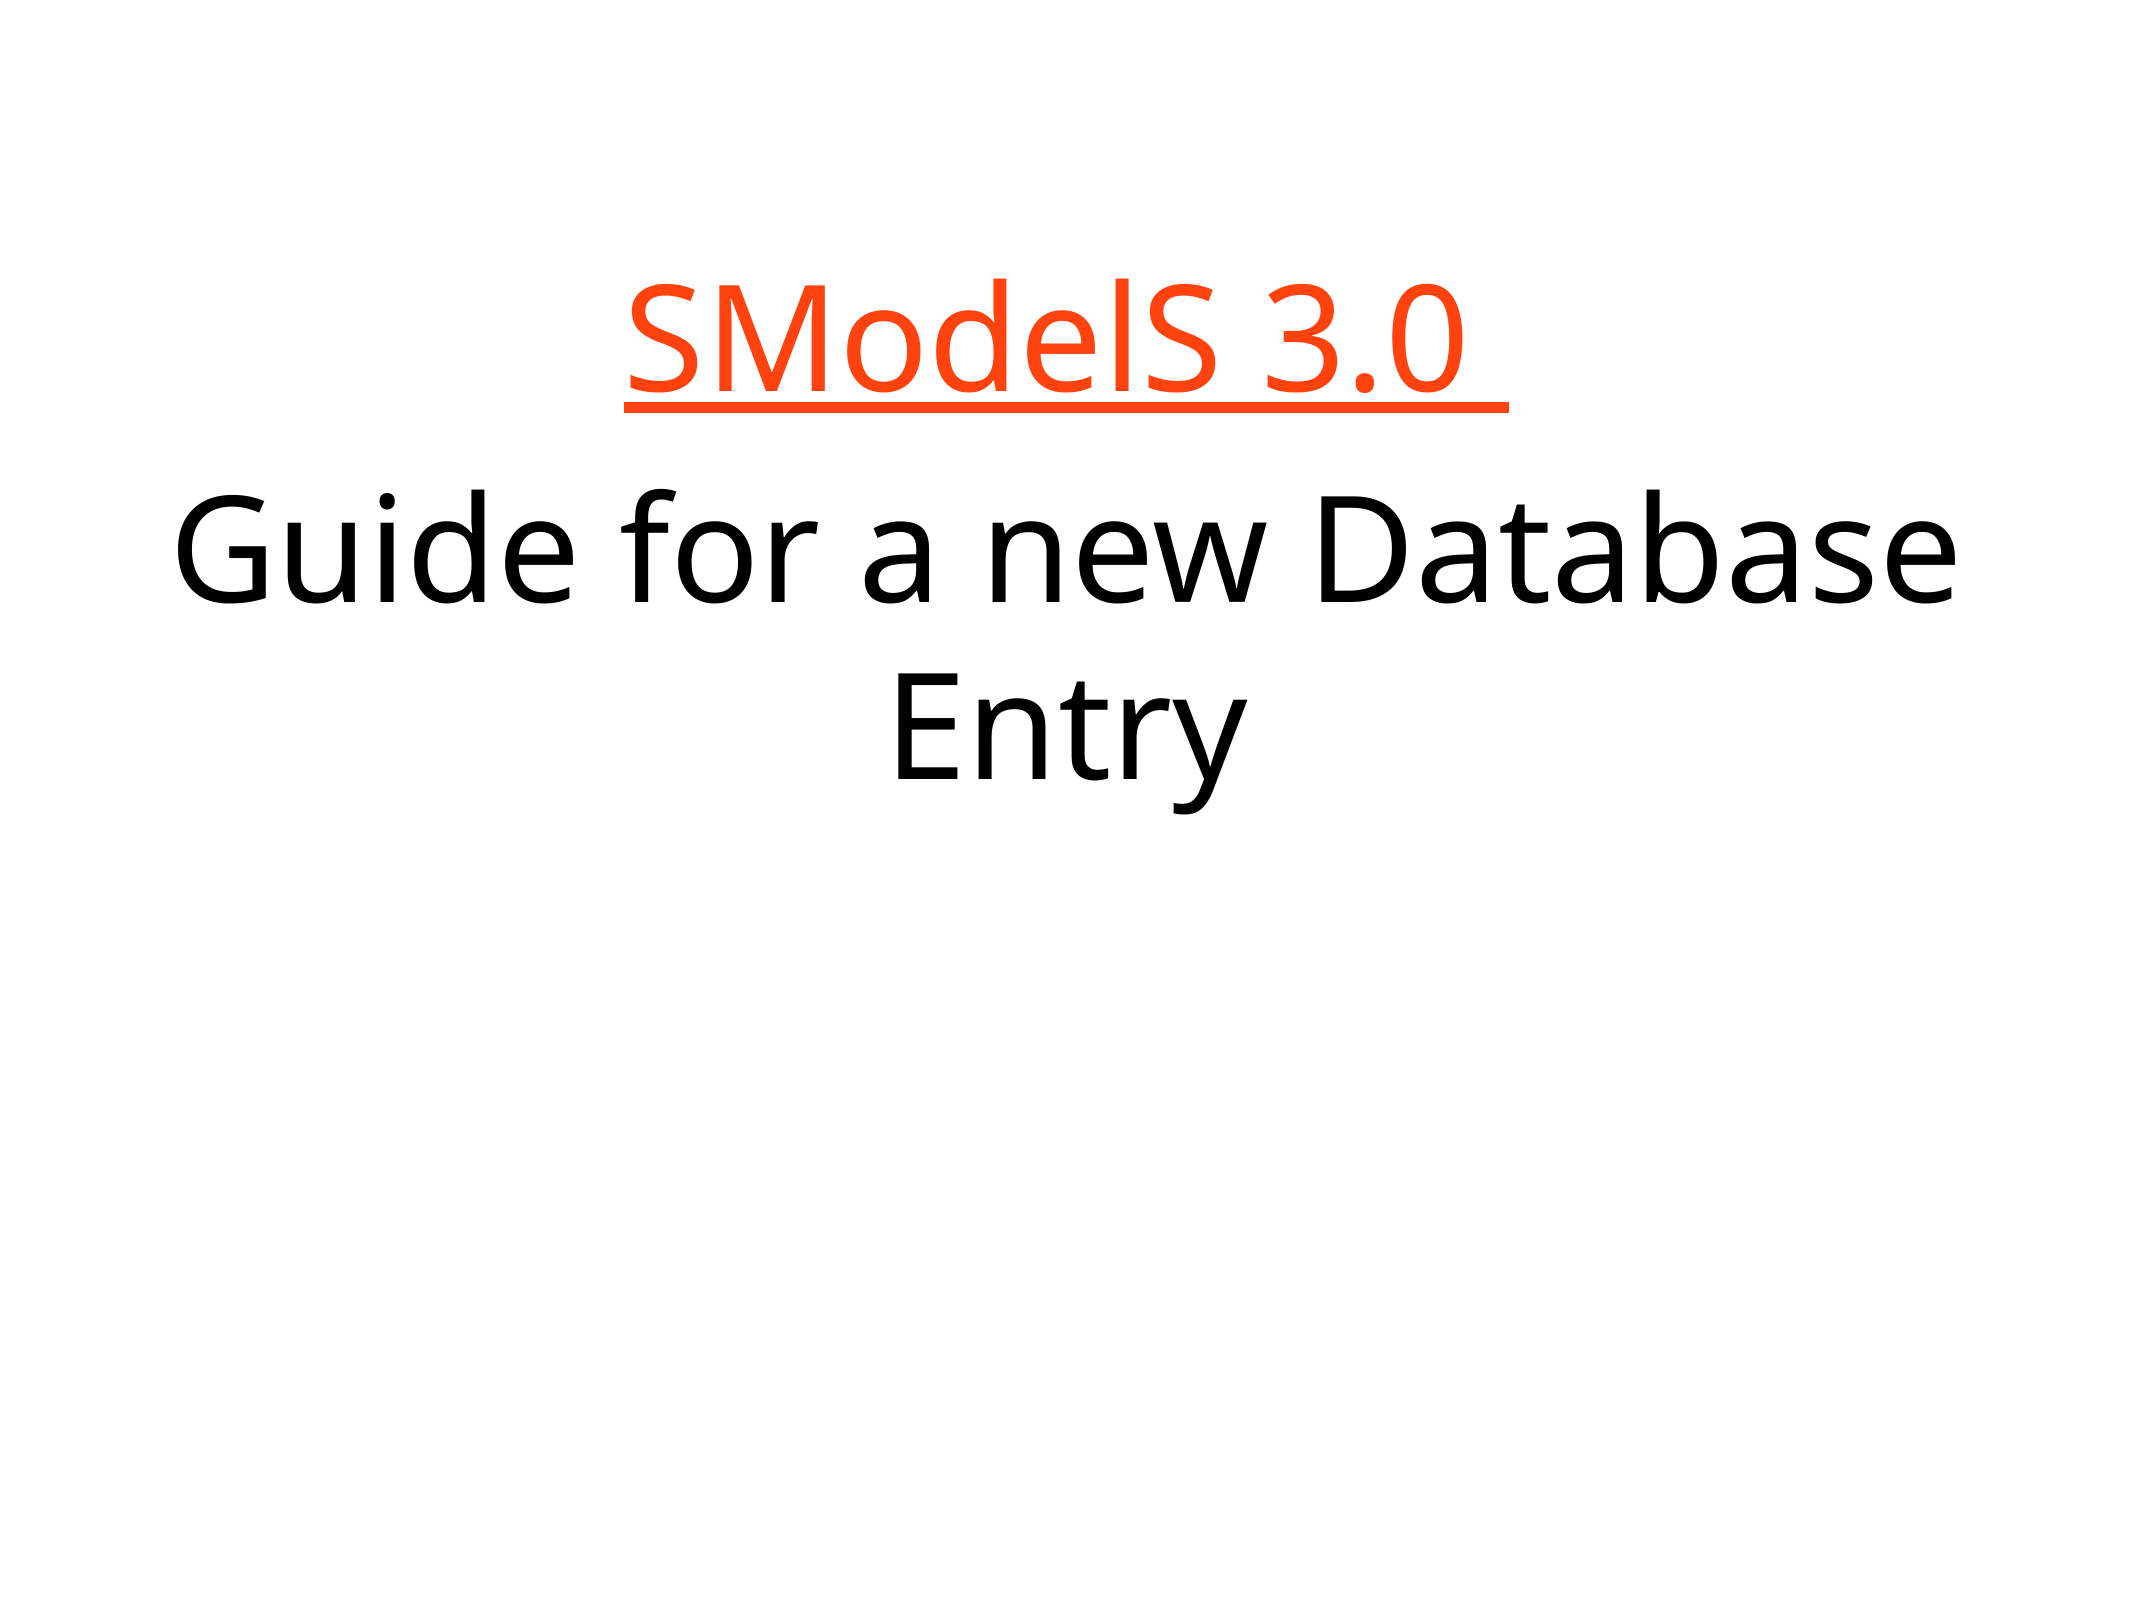

SModelS 3.0
Guide for a new Database Entry